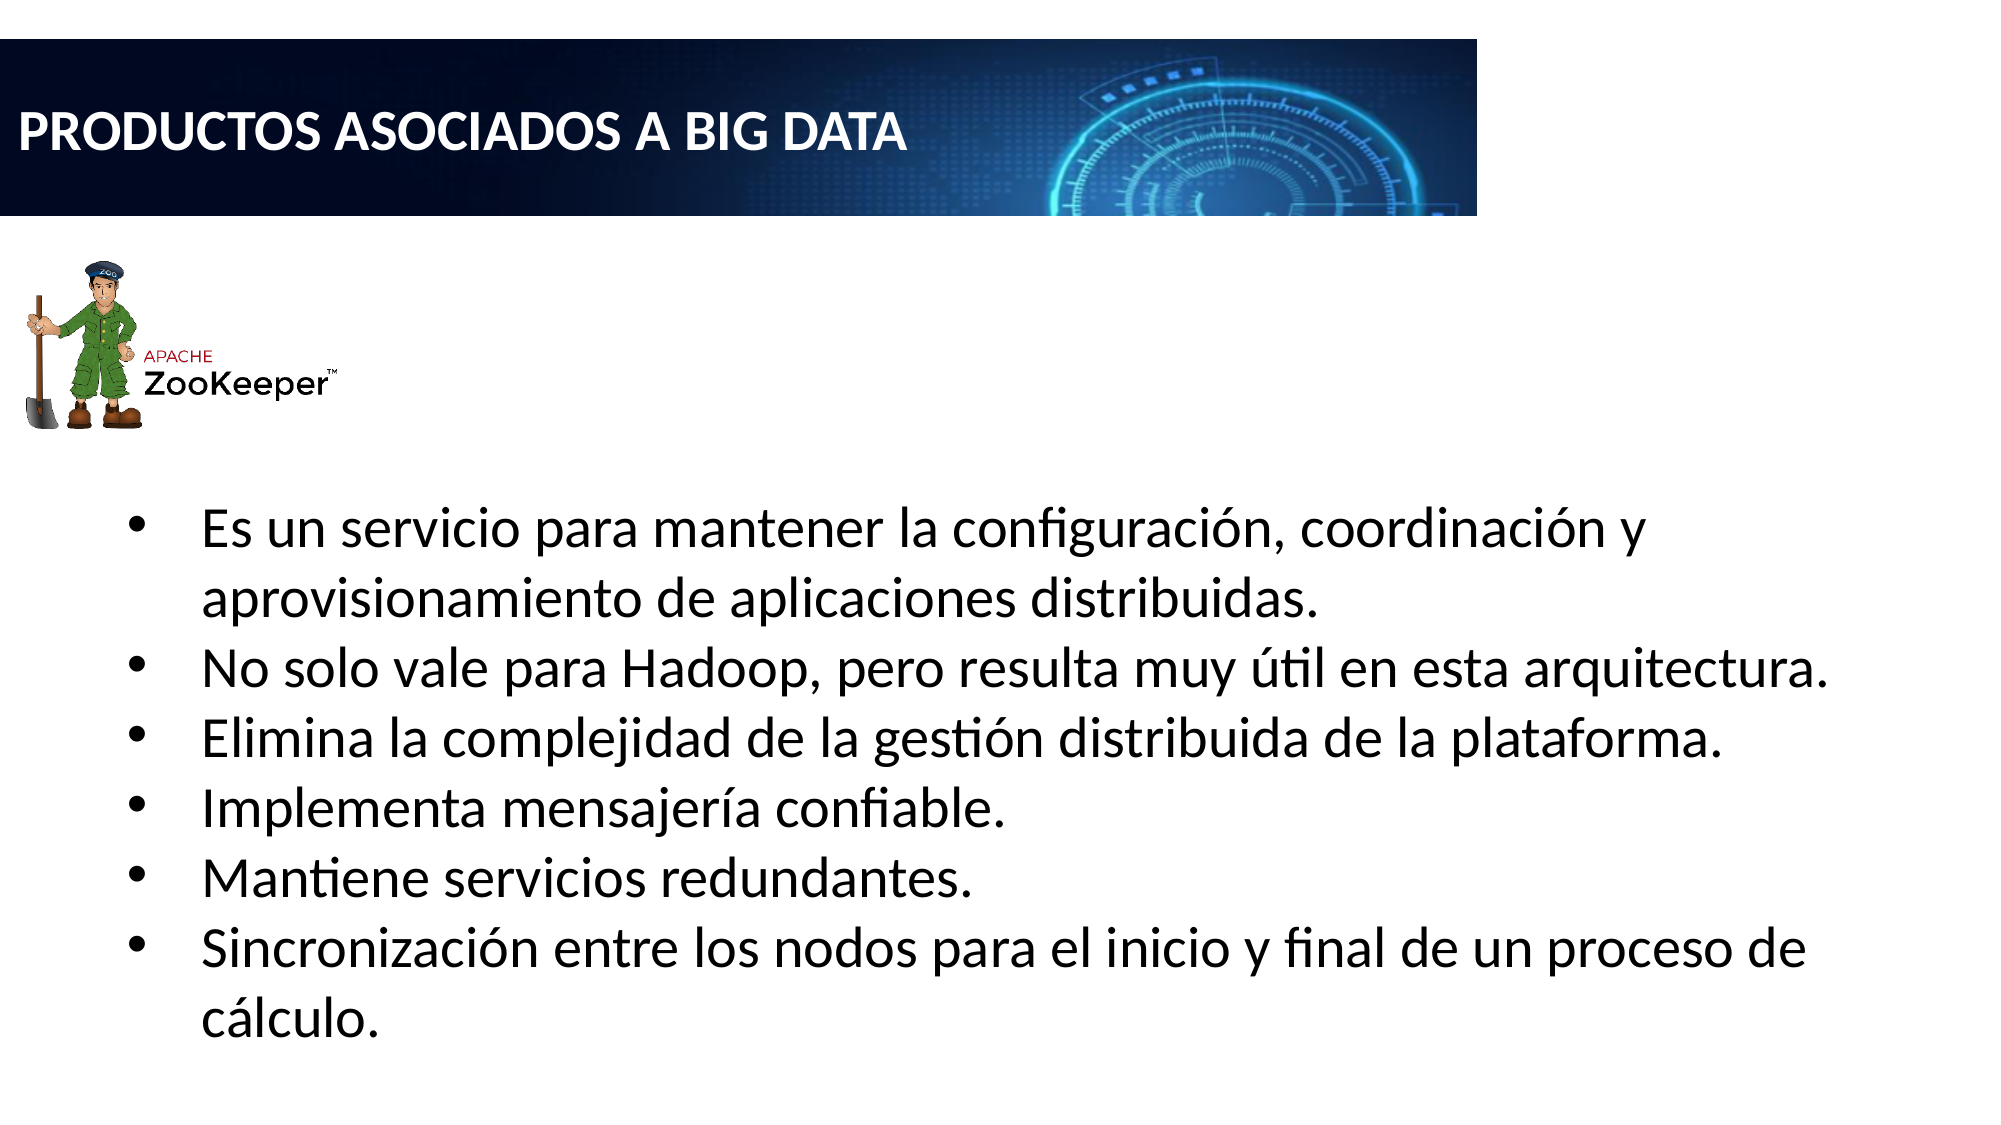

PRODUCTOS ASOCIADOS A BIG DATA
Es un servicio para mantener la configuración, coordinación y aprovisionamiento de aplicaciones distribuidas.
No solo vale para Hadoop, pero resulta muy útil en esta arquitectura.
Elimina la complejidad de la gestión distribuida de la plataforma.
Implementa mensajería confiable.
Mantiene servicios redundantes.
Sincronización entre los nodos para el inicio y final de un proceso de cálculo.